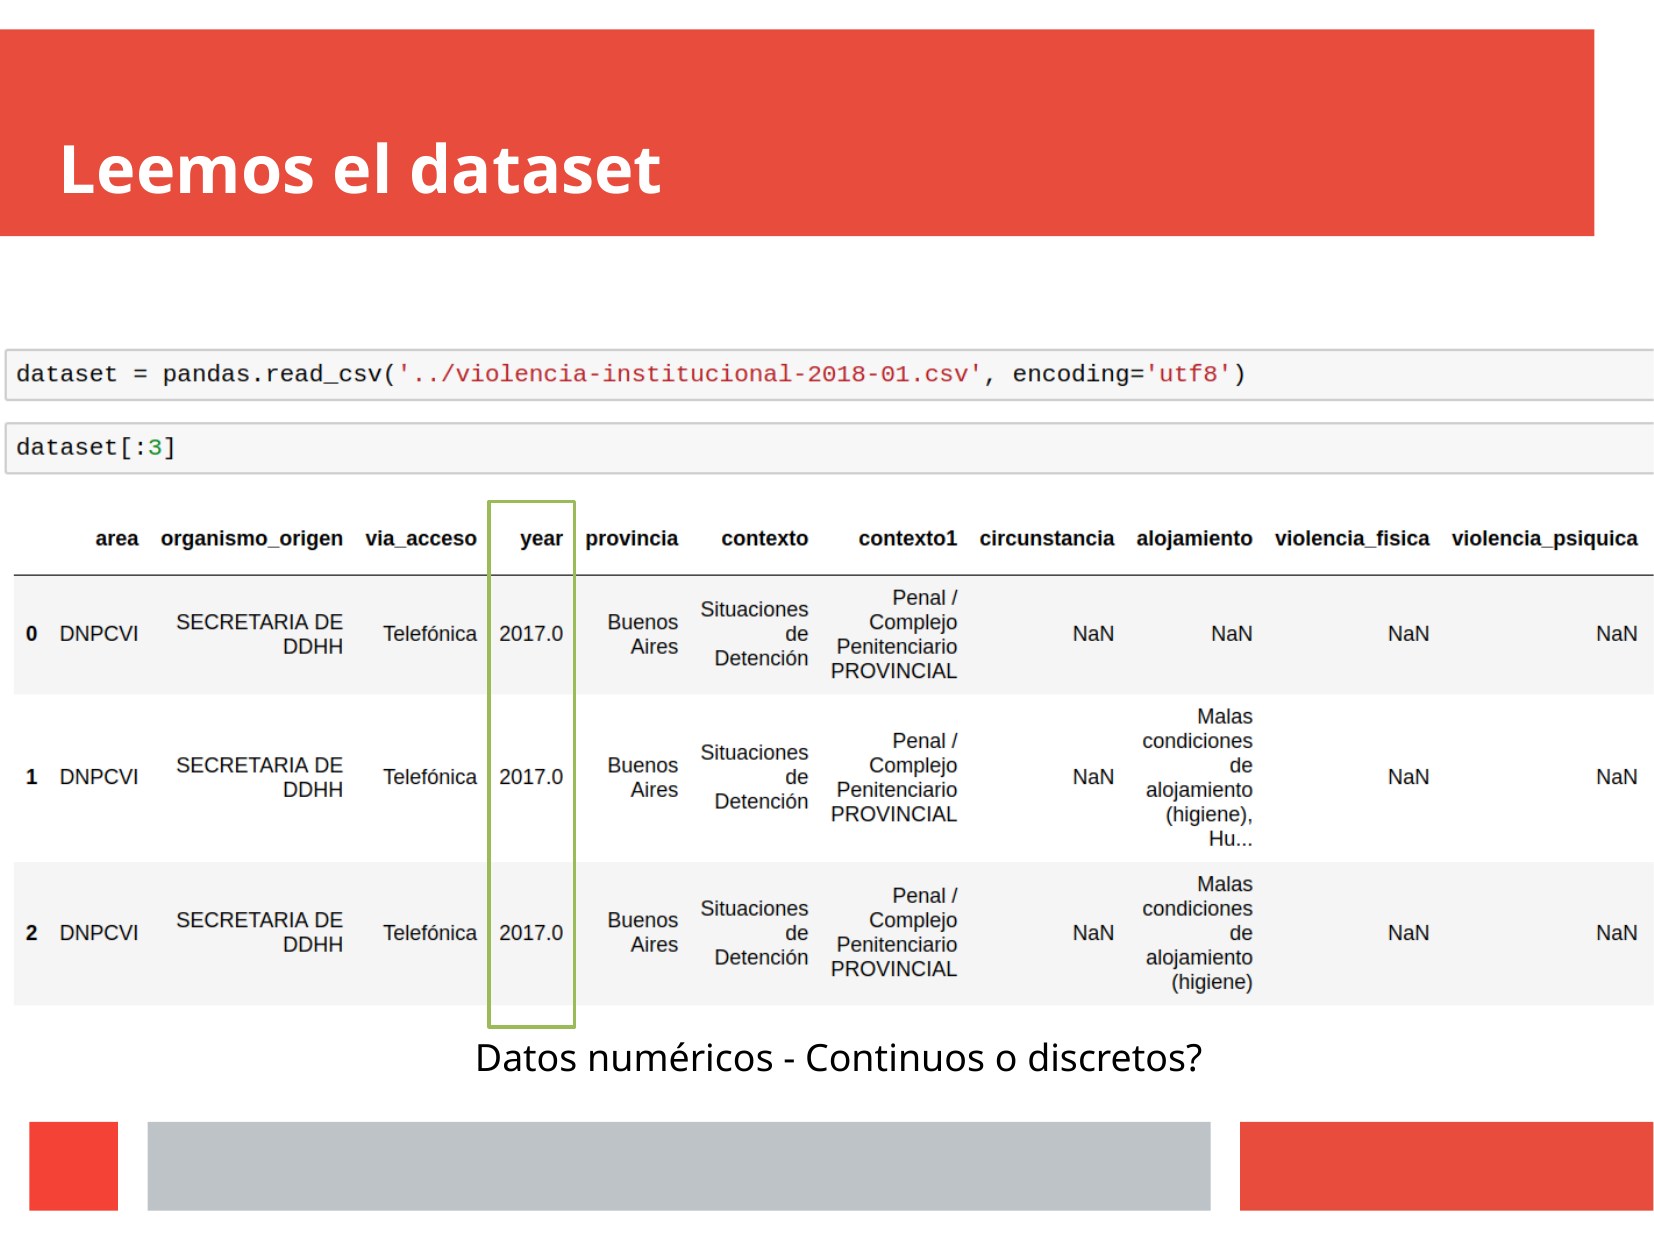

Leemos el dataset
Datos numéricos - Continuos o discretos?